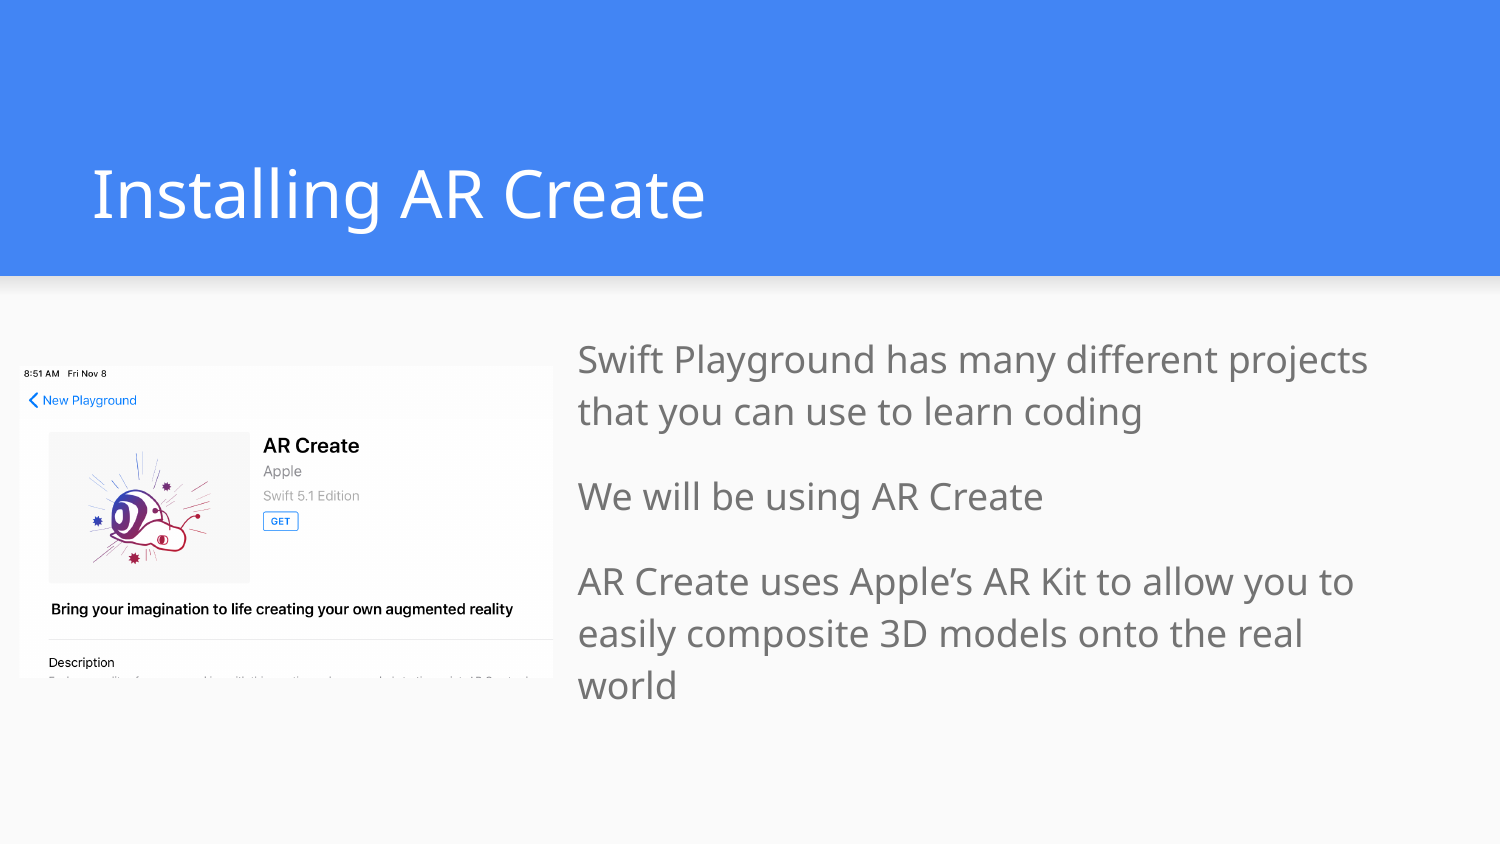

# Installing AR Create
Swift Playground has many different projects that you can use to learn coding
We will be using AR Create
AR Create uses Apple’s AR Kit to allow you to easily composite 3D models onto the real world